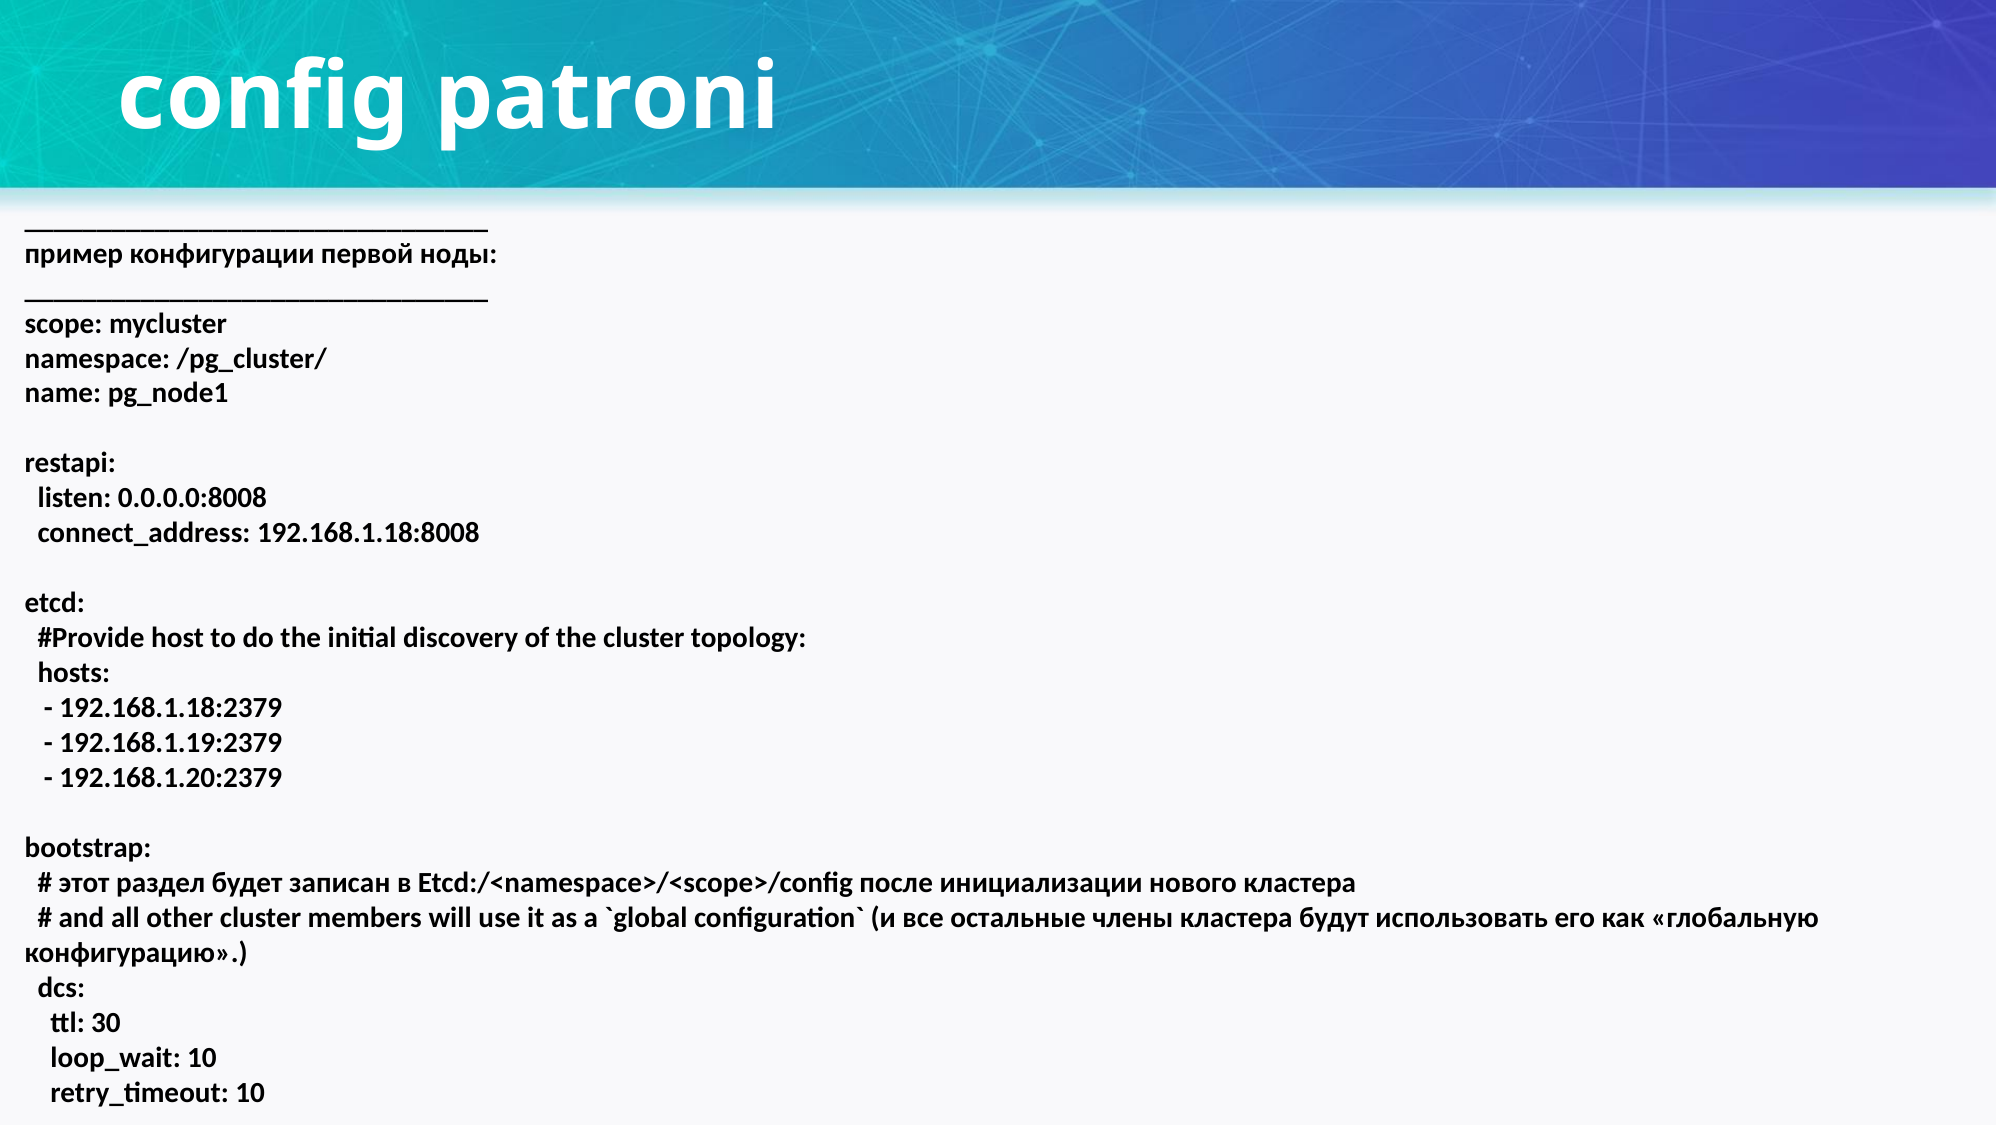

config patroni
________________________________
пример конфигурации первой ноды:
________________________________
scope: mycluster
namespace: /pg_cluster/
name: pg_node1
restapi:
 listen: 0.0.0.0:8008
 connect_address: 192.168.1.18:8008
etcd:
 #Provide host to do the initial discovery of the cluster topology:
 hosts:
 - 192.168.1.18:2379
 - 192.168.1.19:2379
 - 192.168.1.20:2379
bootstrap:
 # этот раздел будет записан в Etcd:/<namespace>/<scope>/config после инициализации нового кластера
 # and all other cluster members will use it as a `global configuration` (и все остальные члены кластера будут использовать его как «глобальную конфигурацию».)
 dcs:
 ttl: 30
 loop_wait: 10
 retry_timeout: 10